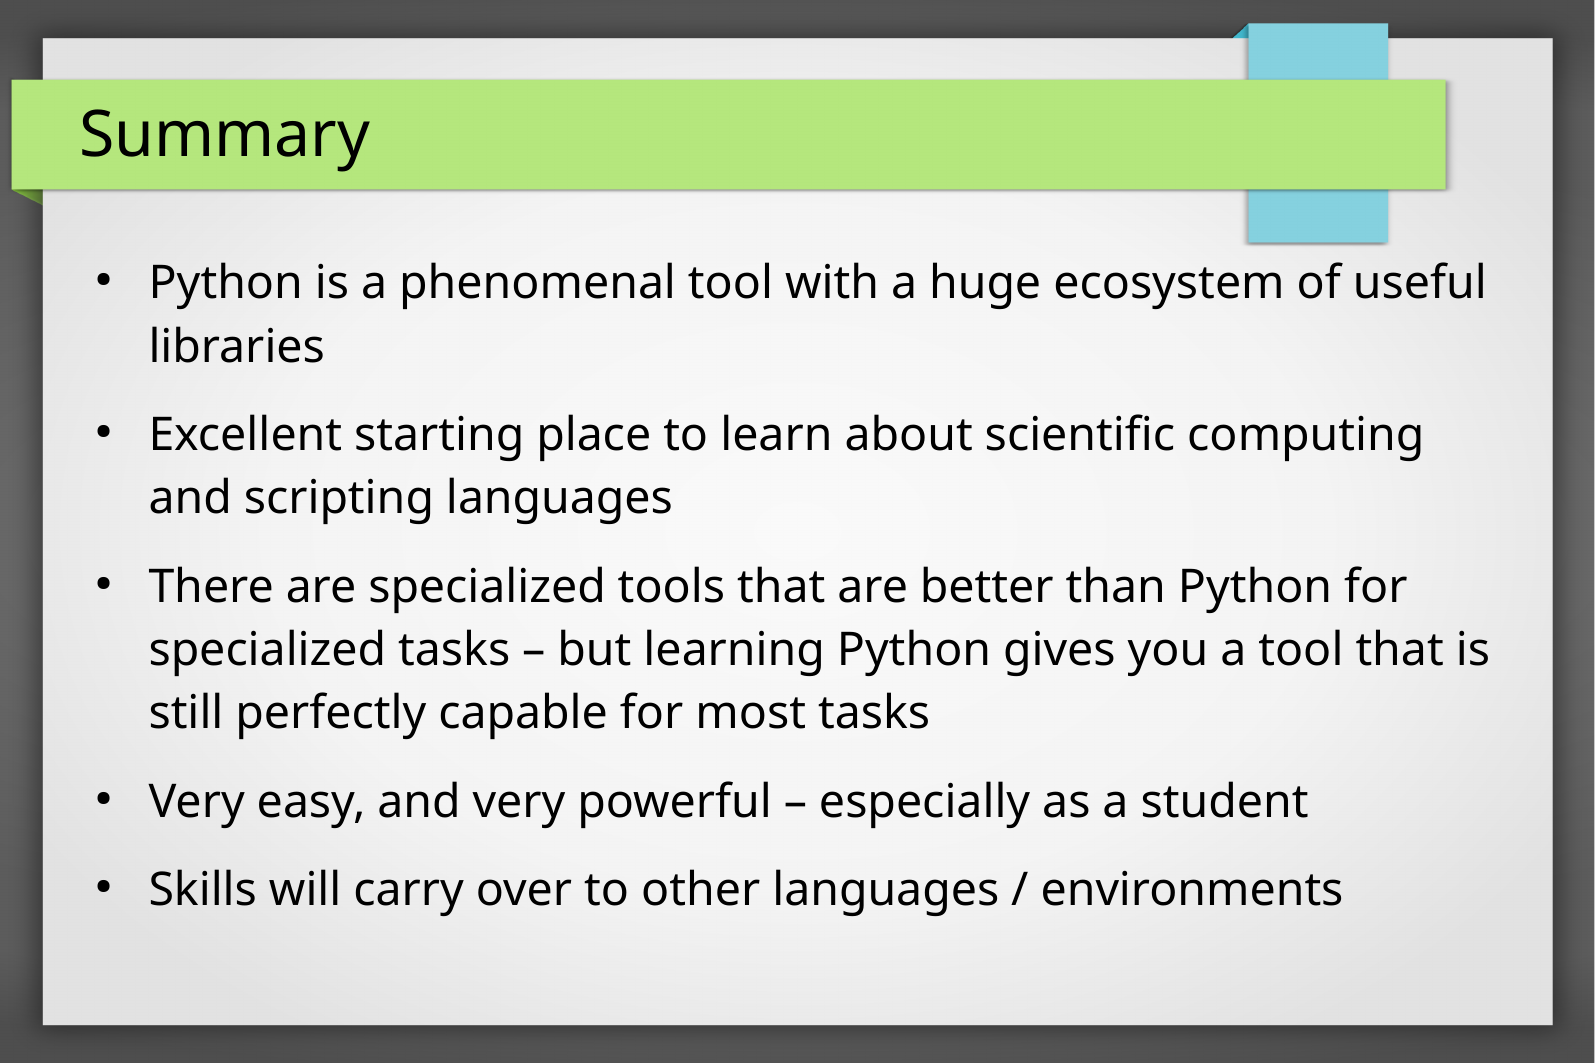

# Summary
Python is a phenomenal tool with a huge ecosystem of useful libraries
Excellent starting place to learn about scientific computing and scripting languages
There are specialized tools that are better than Python for specialized tasks – but learning Python gives you a tool that is still perfectly capable for most tasks
Very easy, and very powerful – especially as a student
Skills will carry over to other languages / environments